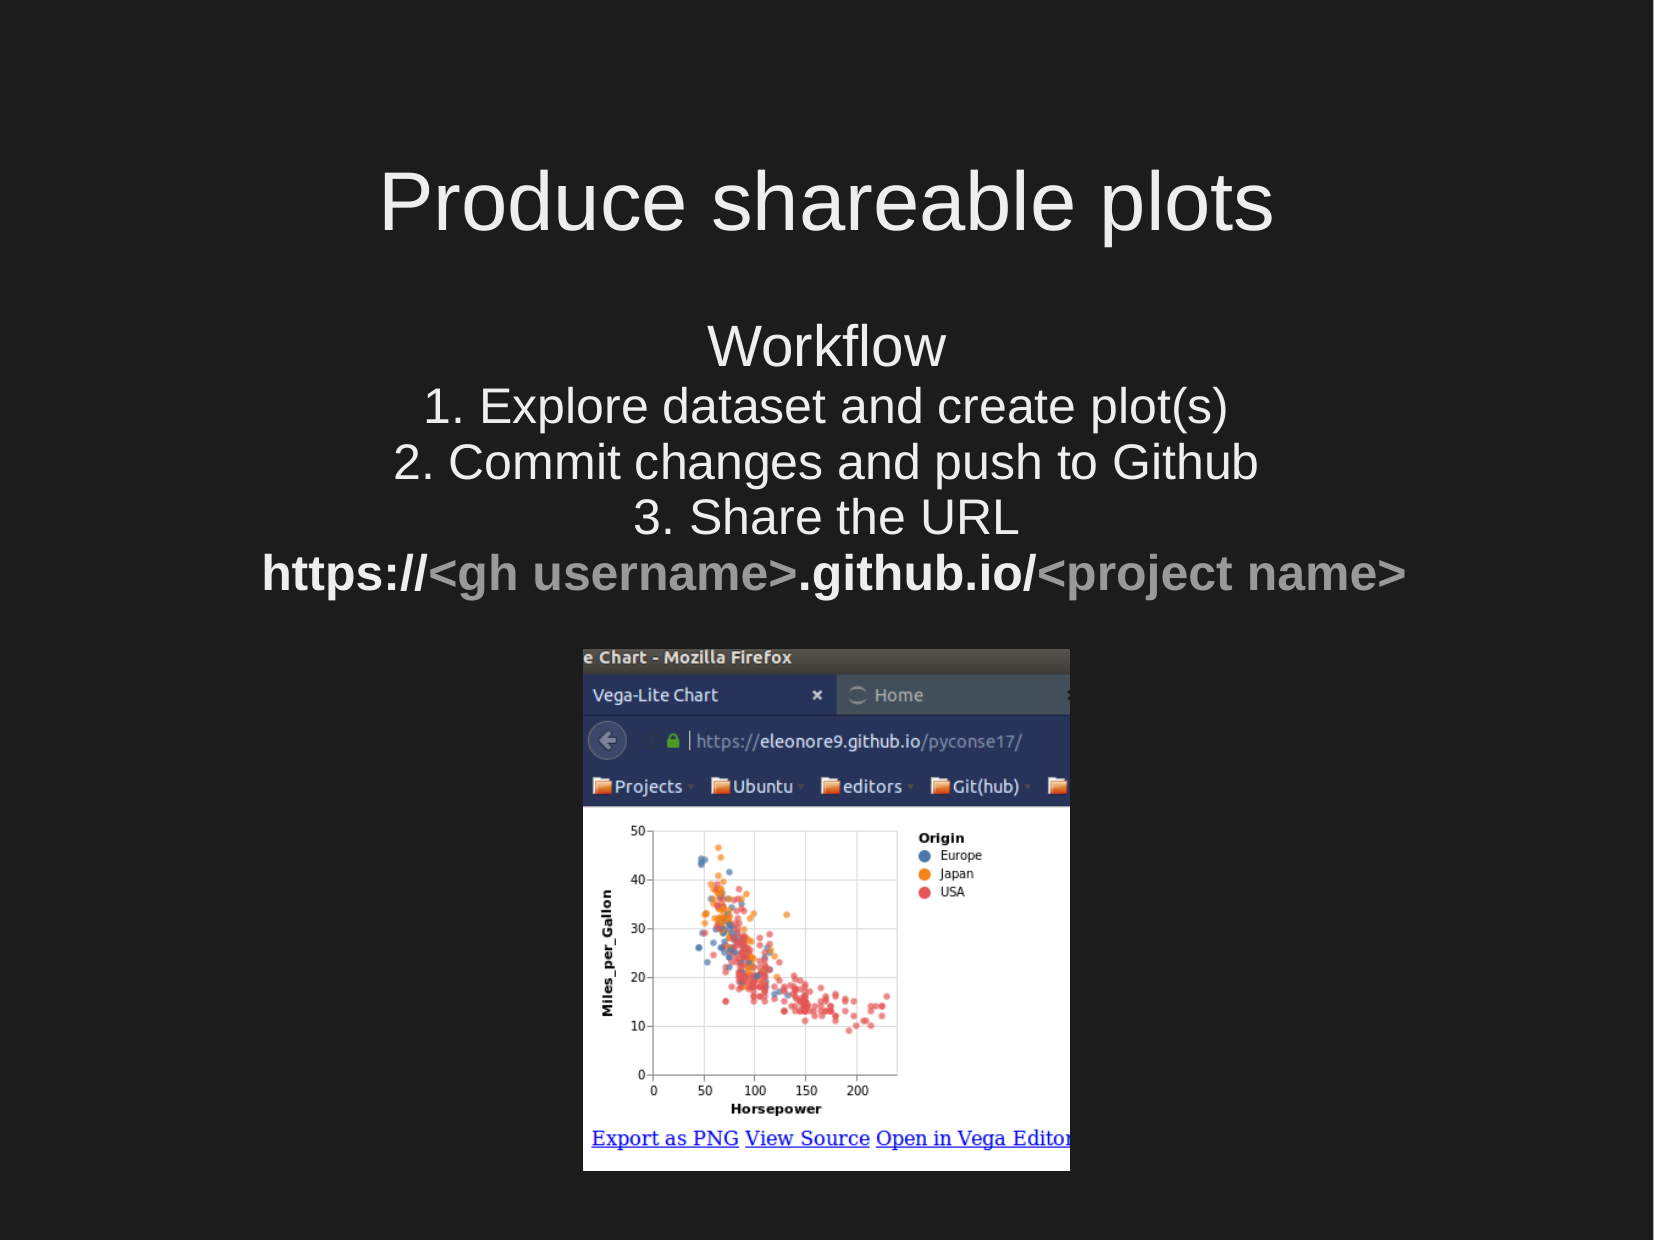

Produce shareable plots
Workflow
1. Explore dataset and create plot(s)
2. Commit changes and push to Github
3. Share the URL
 https://<gh username>.github.io/<project name>